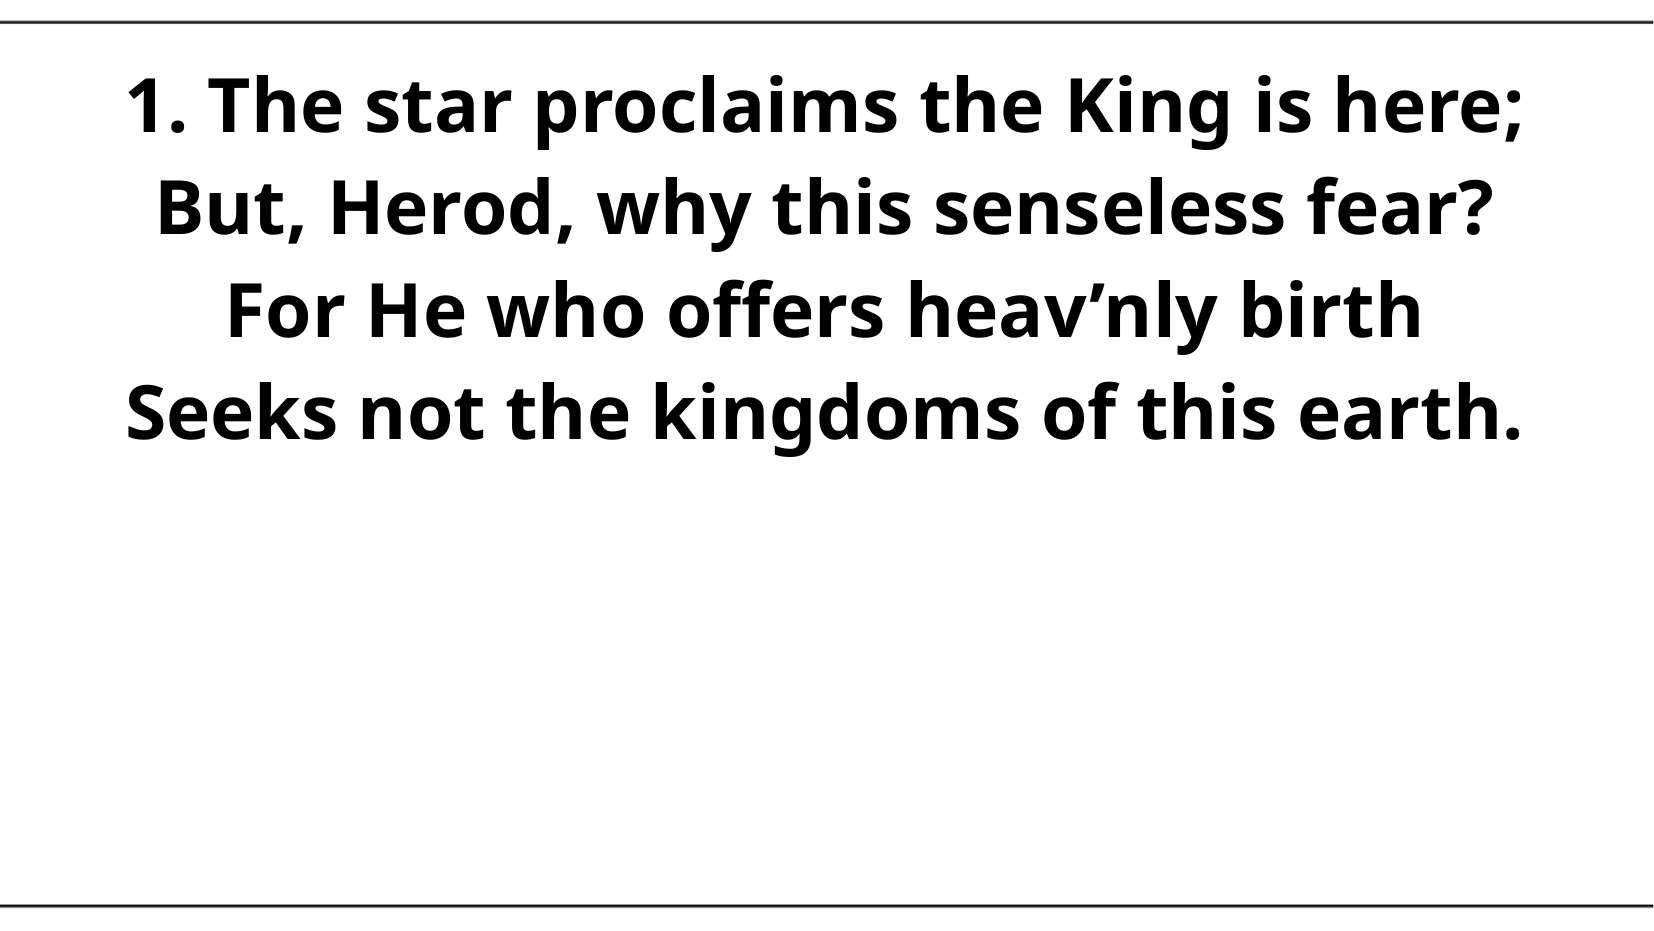

1. The star proclaims the King is here;
But, Herod, why this senseless fear?
For He who offers heav’nly birth
Seeks not the kingdoms of this earth.